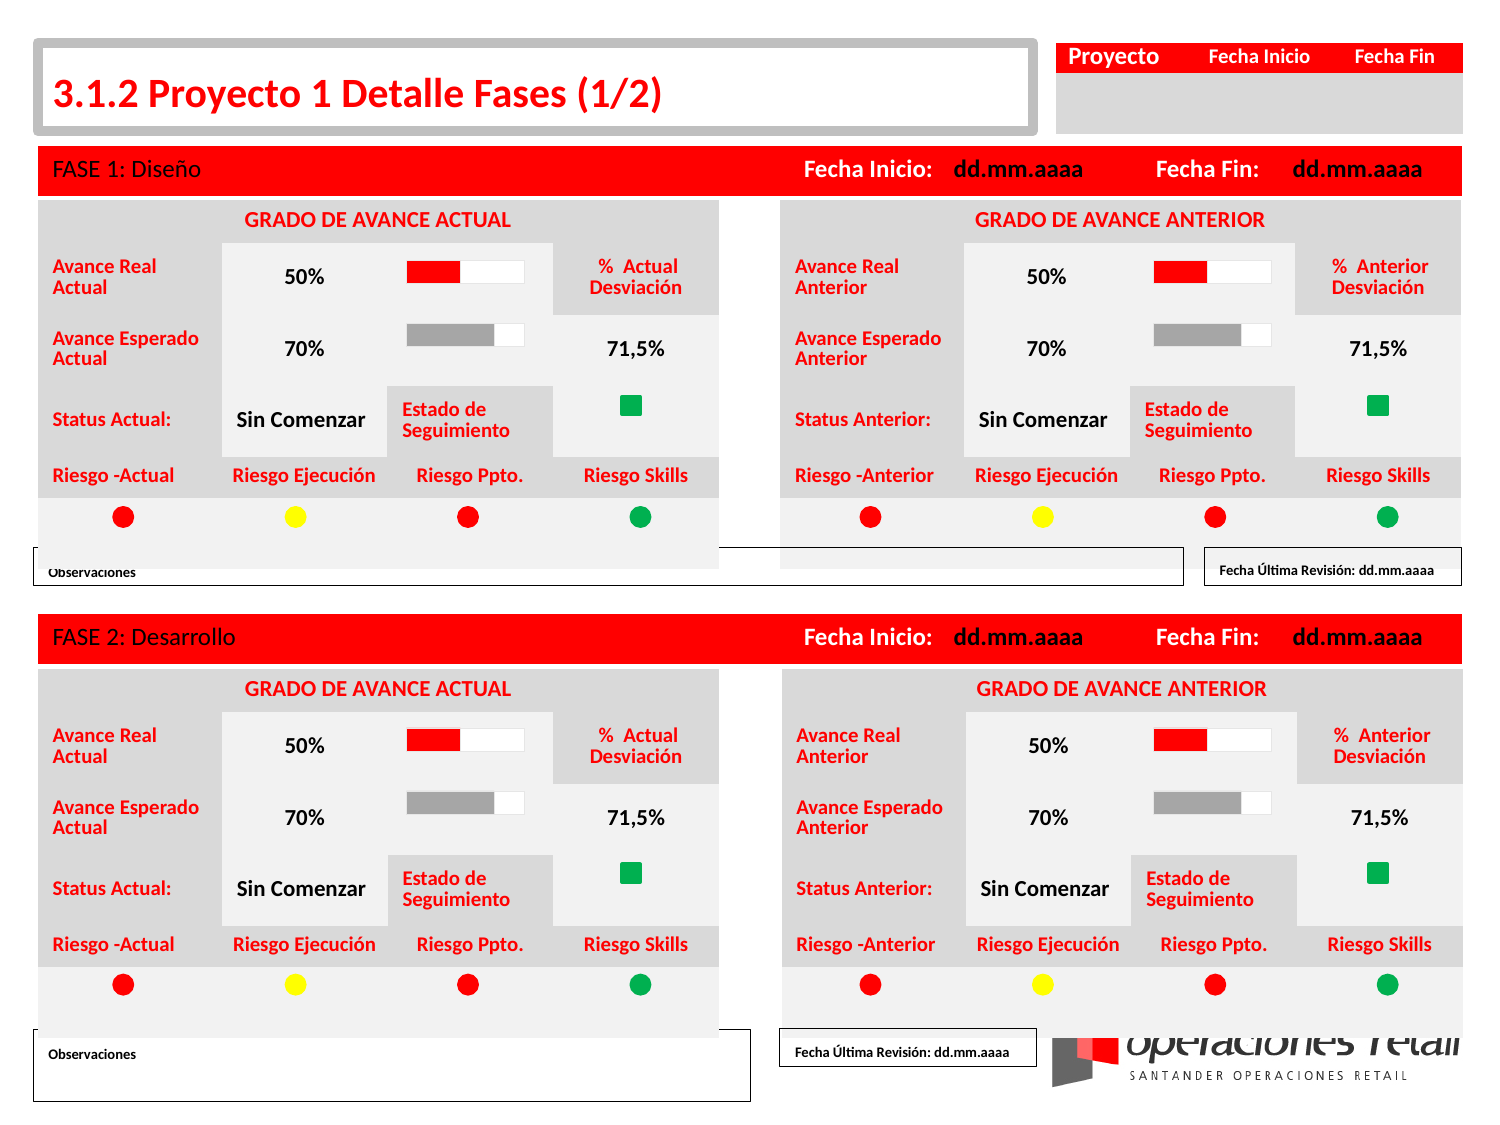

3.1.2 Proyecto 1 Detalle Fases (1/2)
| Proyecto | Fecha Inicio | Fecha Fin |
| --- | --- | --- |
| | | |
| FASE 1: Diseño | Fecha Inicio: | dd.mm.aaaa | Fecha Fin: | dd.mm.aaaa |
| --- | --- | --- | --- | --- |
| GRADO DE AVANCE ACTUAL | | | |
| --- | --- | --- | --- |
| Avance Real Actual | 50% | | % Actual Desviación |
| Avance Esperado Actual | 70% | | 71,5% |
| Status Actual: | Sin Comenzar | Estado de Seguimiento | |
| Riesgo -Actual | Riesgo Ejecución | Riesgo Ppto. | Riesgo Skills |
| | | | |
| GRADO DE AVANCE ANTERIOR | | | |
| --- | --- | --- | --- |
| Avance Real Anterior | 50% | | % Anterior Desviación |
| Avance Esperado Anterior | 70% | | 71,5% |
| Status Anterior: | Sin Comenzar | Estado de Seguimiento | |
| Riesgo -Anterior | Riesgo Ejecución | Riesgo Ppto. | Riesgo Skills |
| | | | |
Observaciones
Fecha Última Revisión: dd.mm.aaaa
| FASE 2: Desarrollo | Fecha Inicio: | dd.mm.aaaa | Fecha Fin: | dd.mm.aaaa |
| --- | --- | --- | --- | --- |
| GRADO DE AVANCE ACTUAL | | | |
| --- | --- | --- | --- |
| Avance Real Actual | 50% | | % Actual Desviación |
| Avance Esperado Actual | 70% | | 71,5% |
| Status Actual: | Sin Comenzar | Estado de Seguimiento | |
| Riesgo -Actual | Riesgo Ejecución | Riesgo Ppto. | Riesgo Skills |
| | | | |
| GRADO DE AVANCE ANTERIOR | | | |
| --- | --- | --- | --- |
| Avance Real Anterior | 50% | | % Anterior Desviación |
| Avance Esperado Anterior | 70% | | 71,5% |
| Status Anterior: | Sin Comenzar | Estado de Seguimiento | |
| Riesgo -Anterior | Riesgo Ejecución | Riesgo Ppto. | Riesgo Skills |
| | | | |
Fecha Última Revisión: dd.mm.aaaa
Observaciones